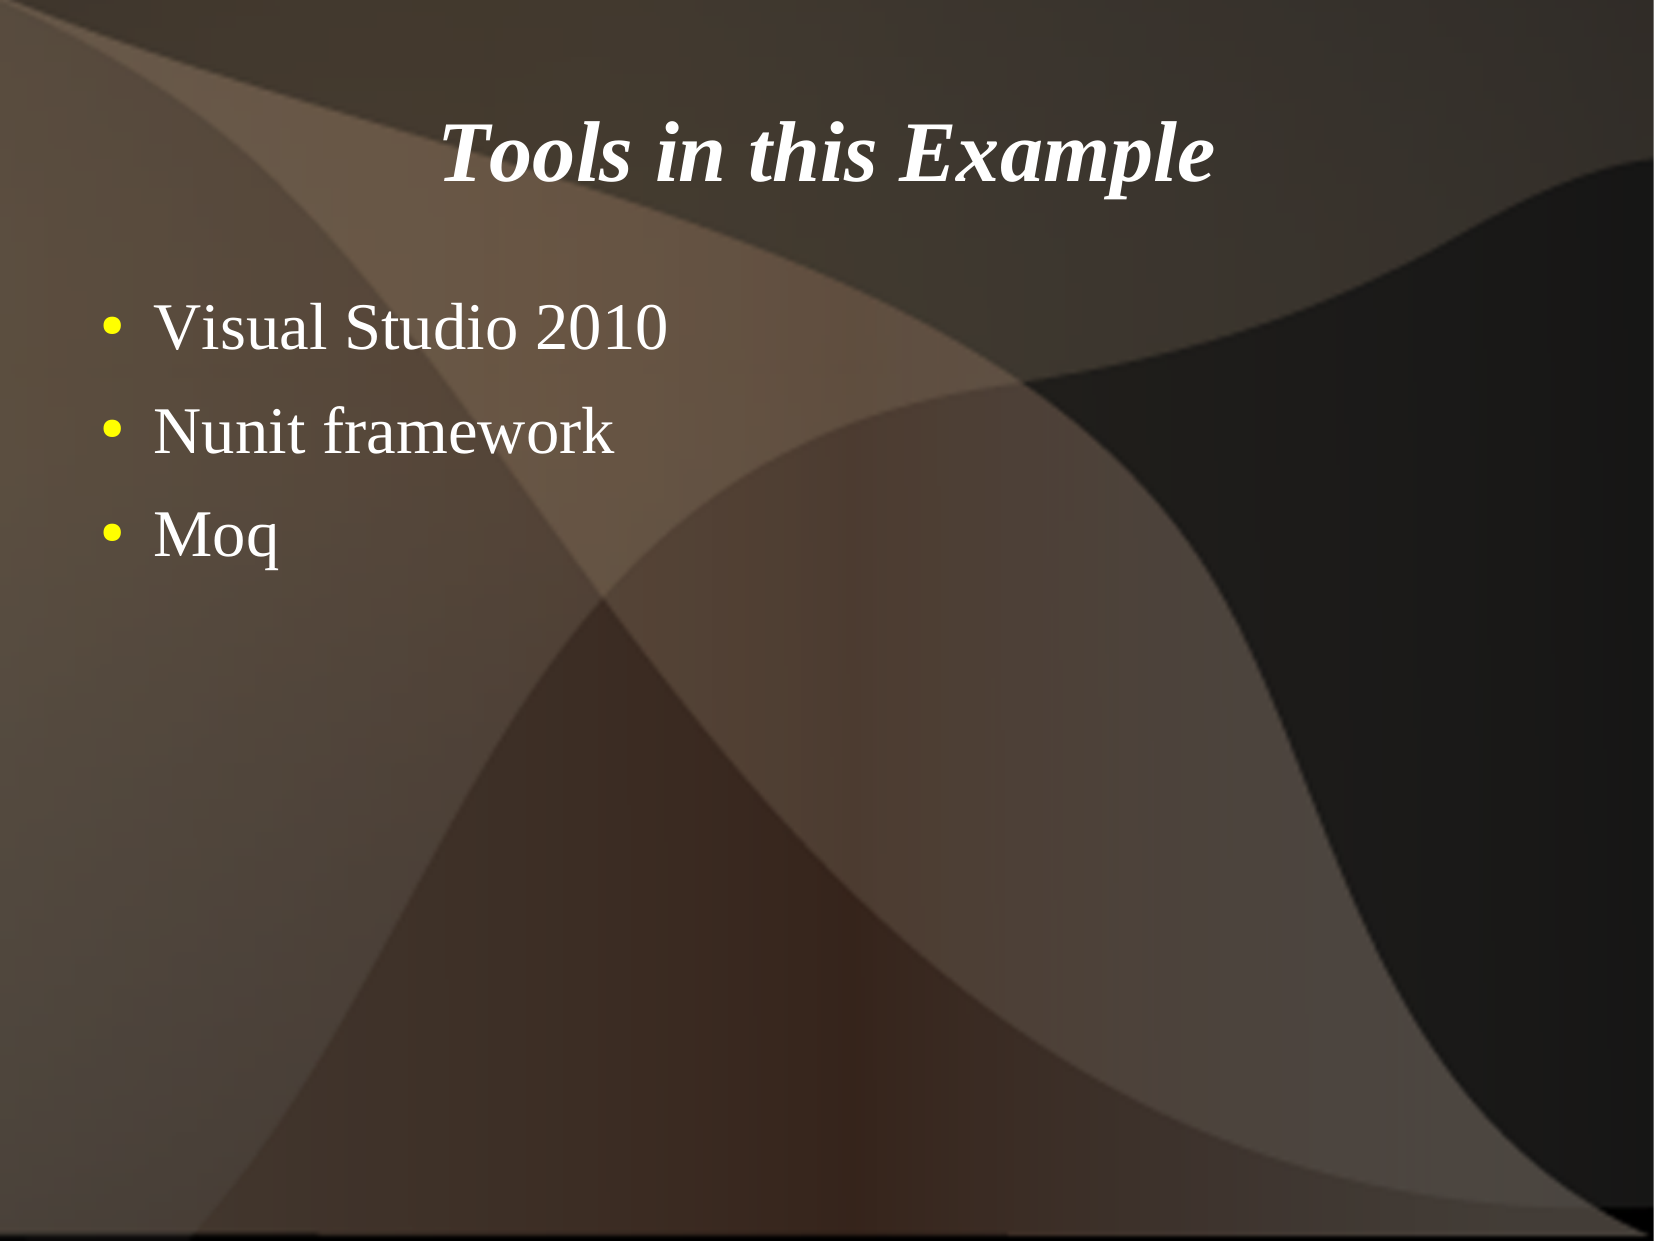

# Tools in this Example
Visual Studio 2010
Nunit framework
Moq